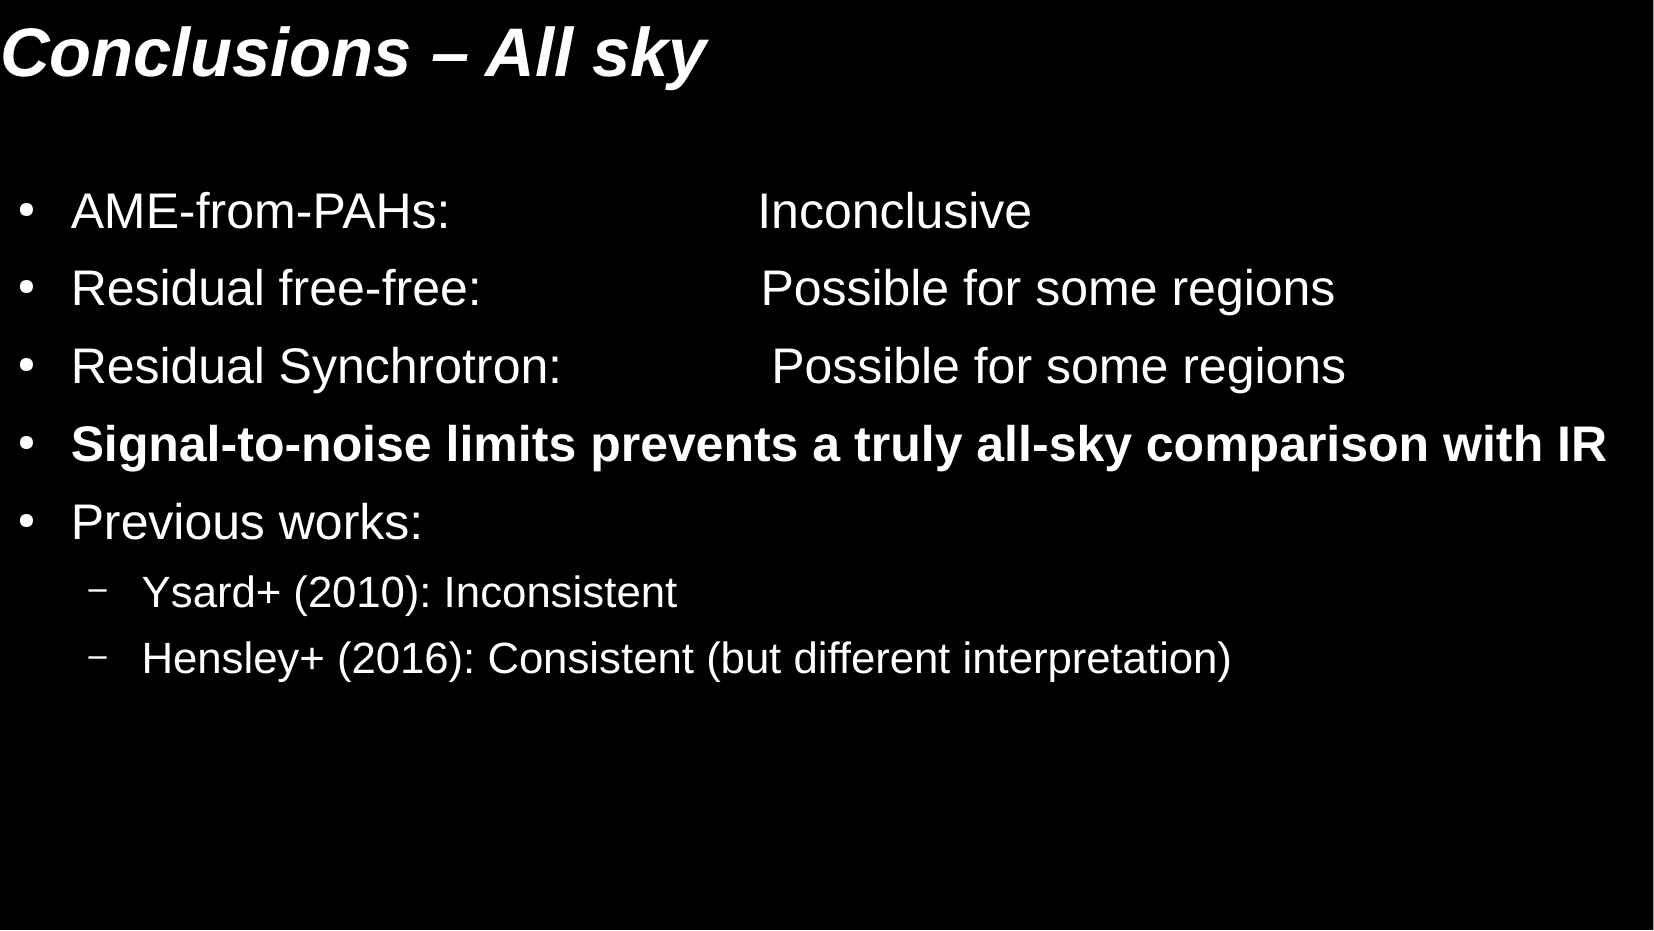

# Conclusions – All sky
AME-from-PAHs: Inconclusive
Residual free-free: Possible for some regions
Residual Synchrotron: Possible for some regions
Signal-to-noise limits prevents a truly all-sky comparison with IR
Previous works:
Ysard+ (2010): Inconsistent
Hensley+ (2016): Consistent (but different interpretation)